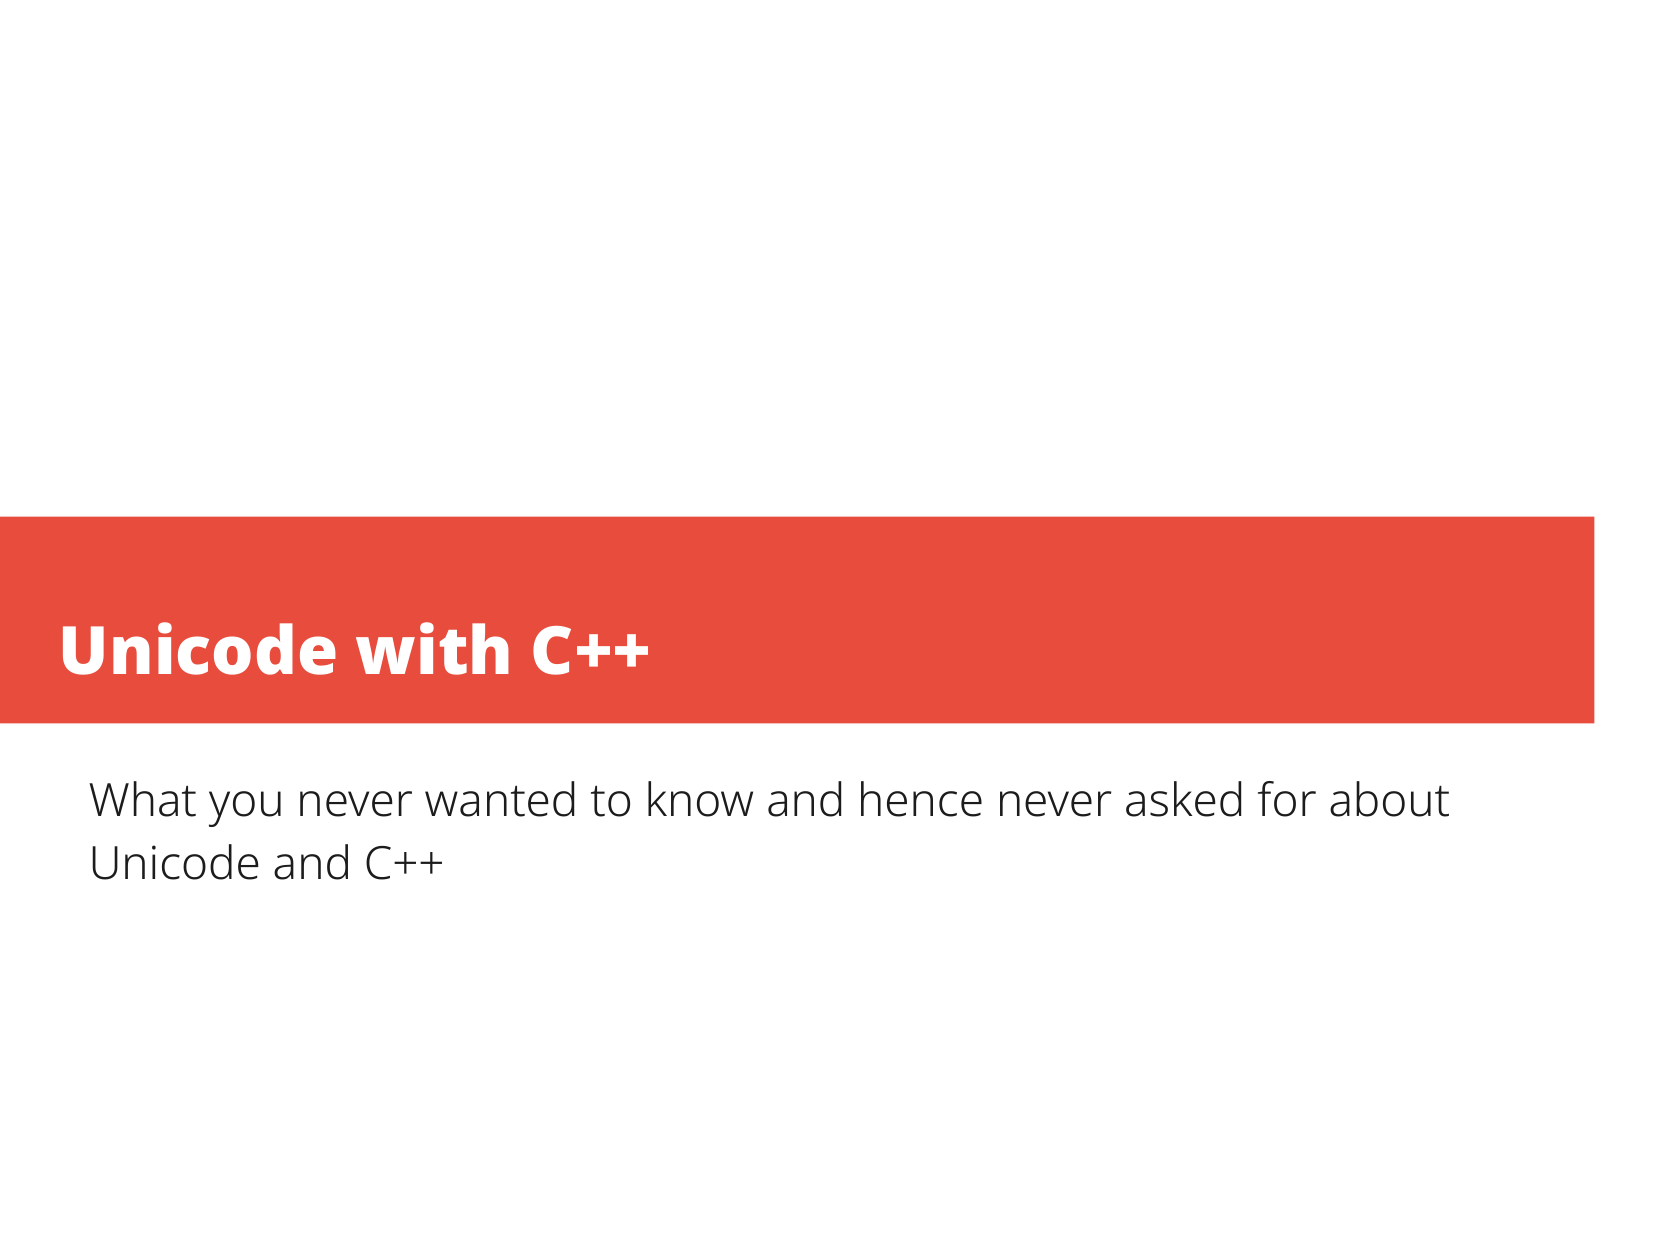

# Unicode with C++
What you never wanted to know and hence never asked for about Unicode and C++